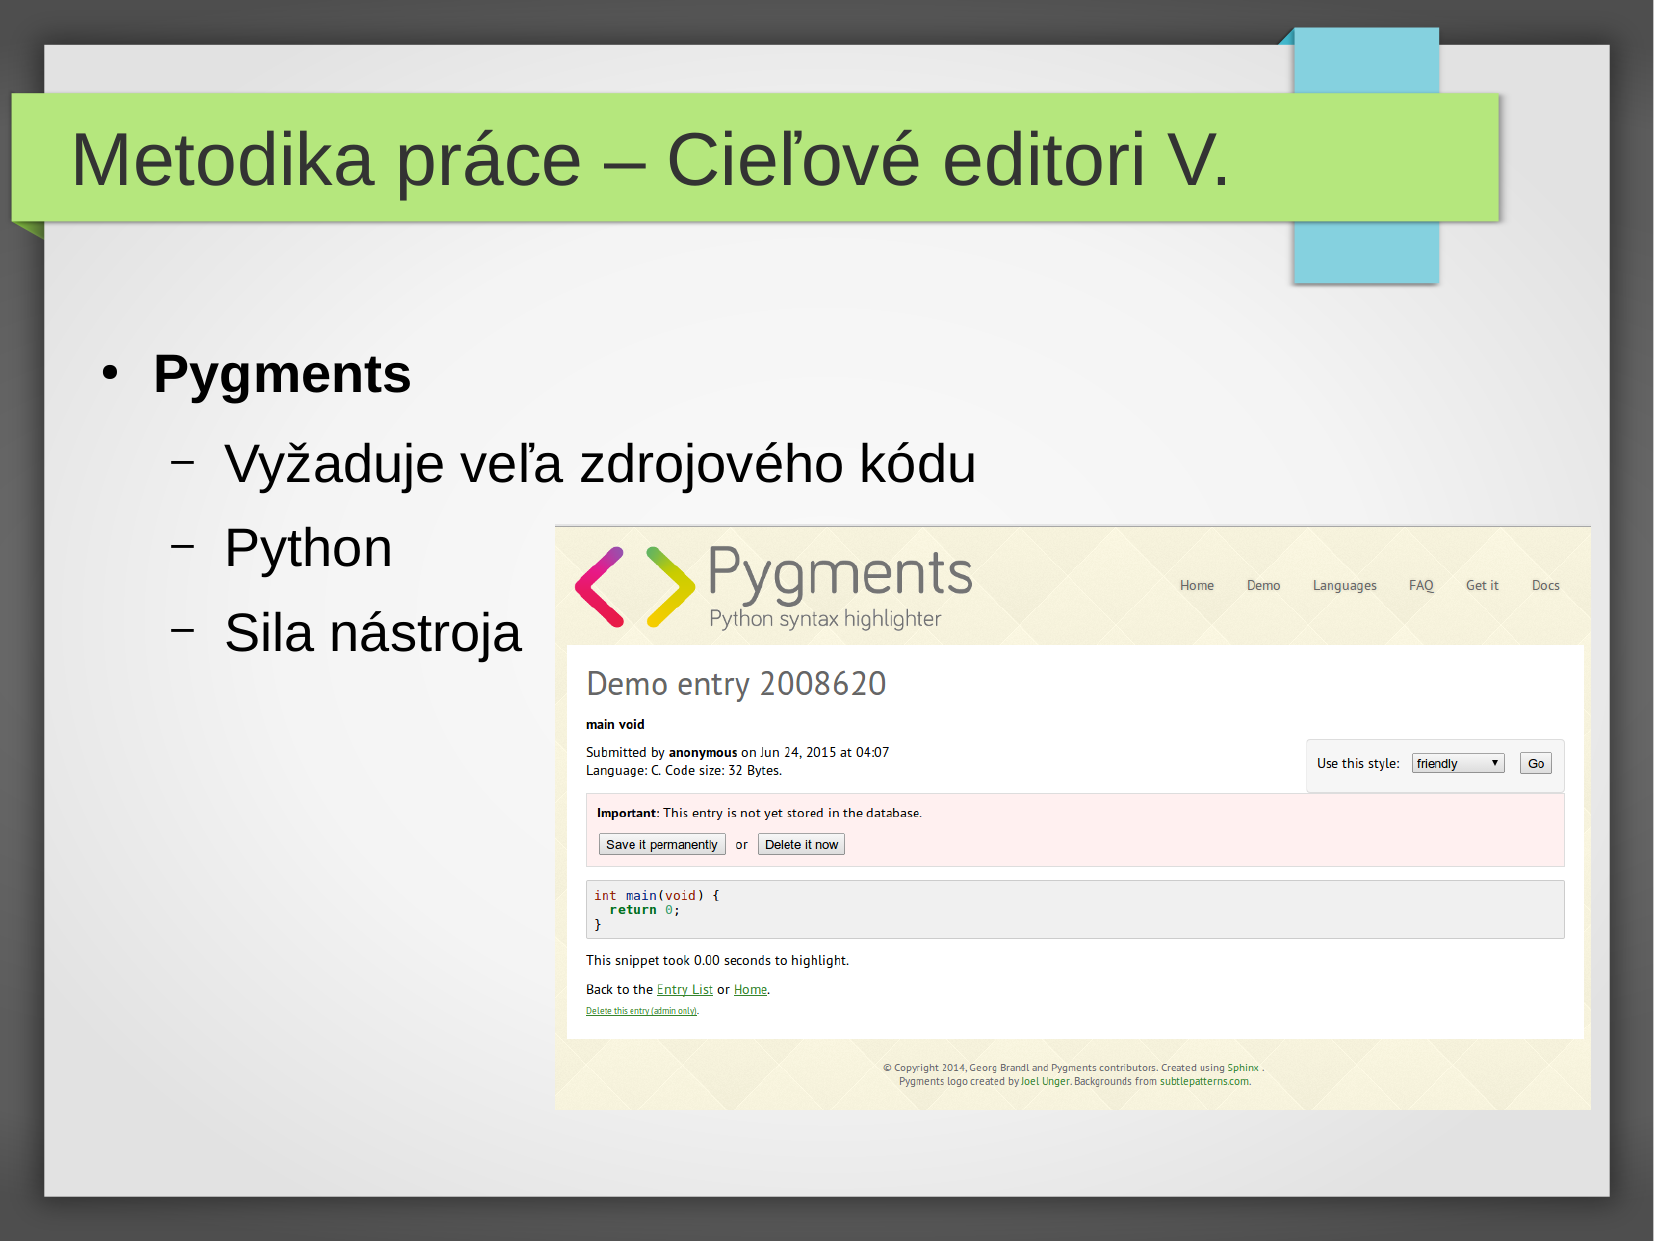

# Metodika práce – Cieľové editori V.
Pygments
Vyžaduje veľa zdrojového kódu
Python
Sila nástroja